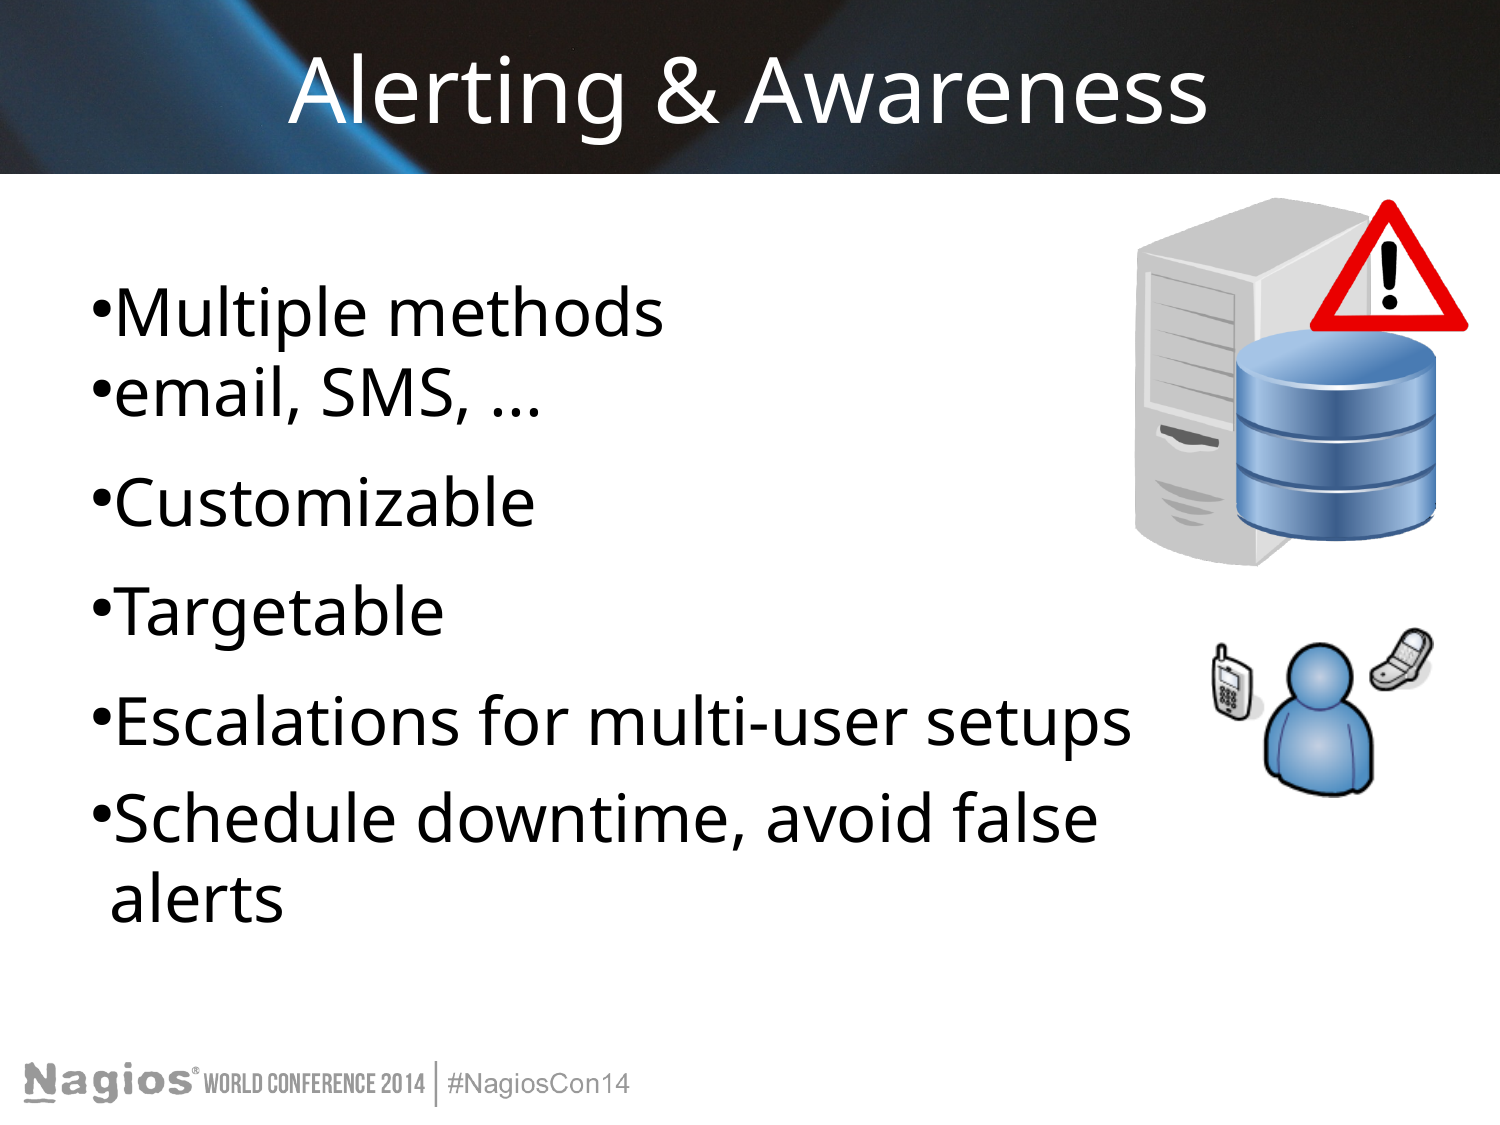

# Alerting & Awareness
Multiple methods
email, SMS, ...
Customizable
Targetable
Escalations for multi-user setups
Schedule downtime, avoid false alerts